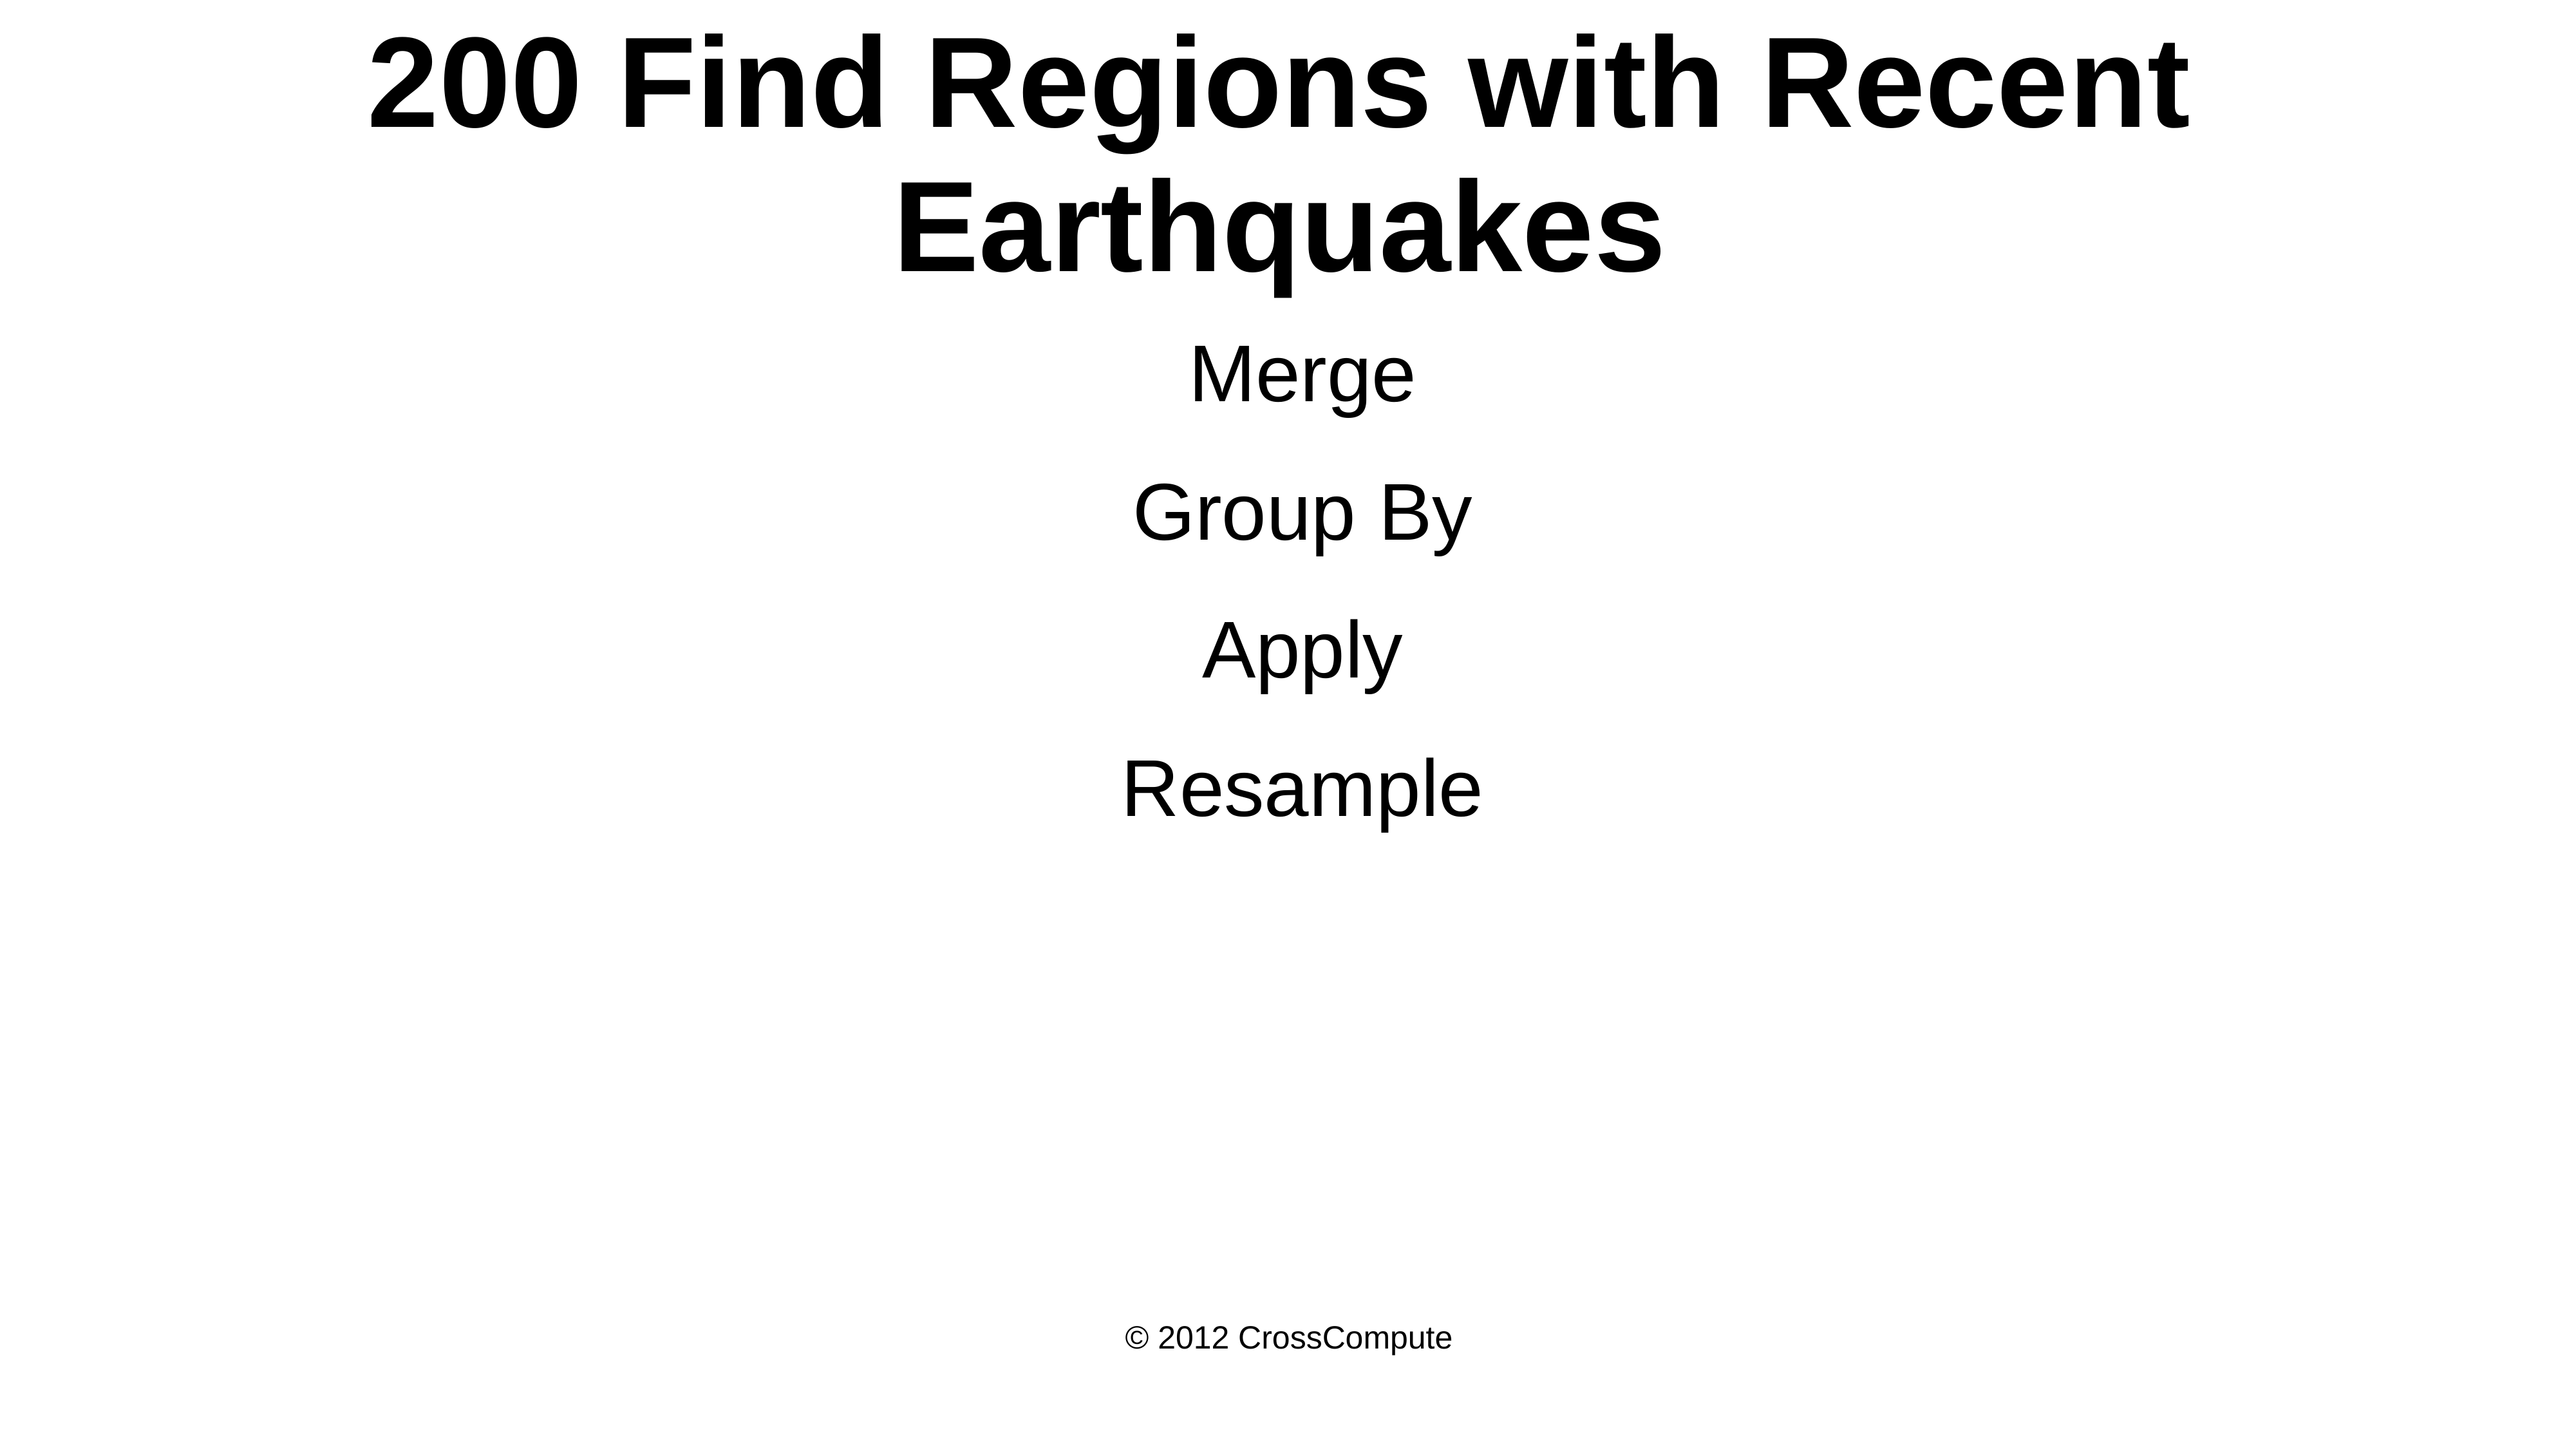

# 200 Find Regions with Recent Earthquakes
Merge
Group By
Apply
Resample
© 2012 CrossCompute